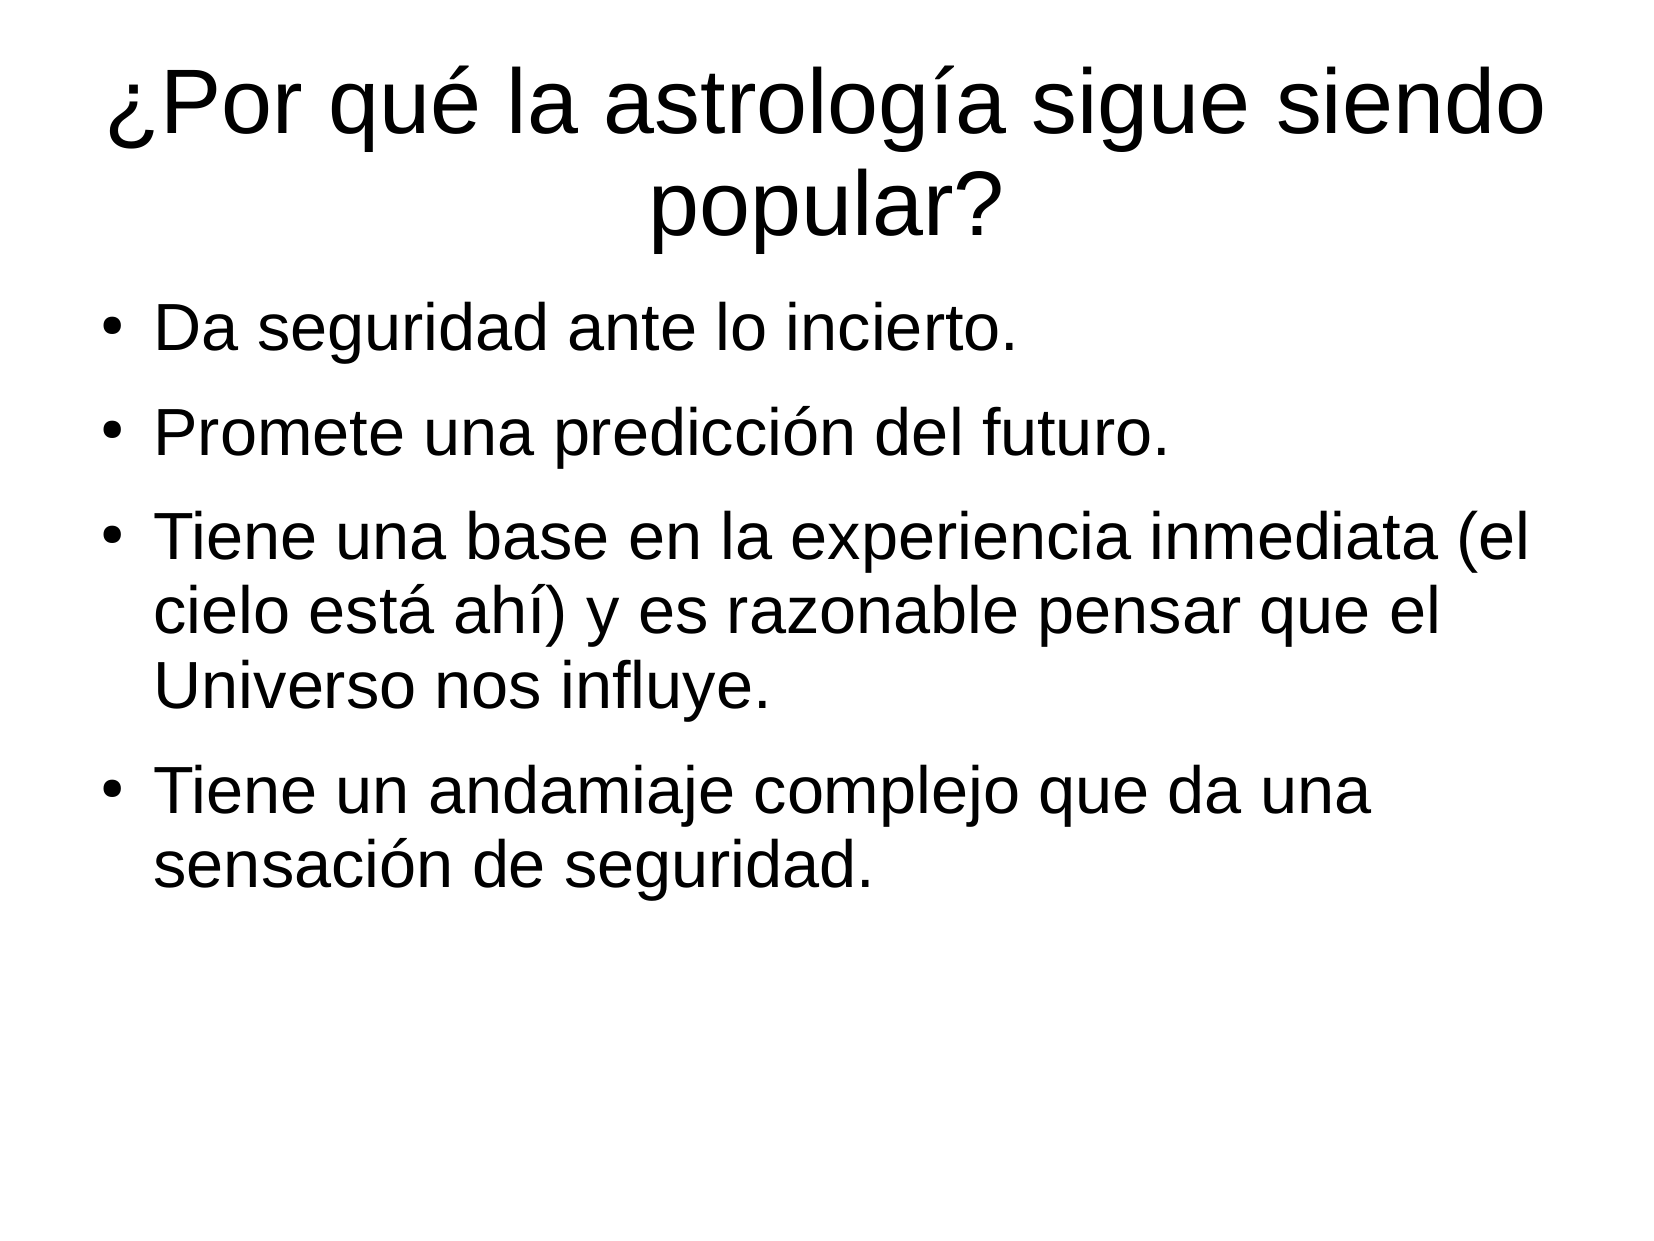

# ¿Por qué la astrología sigue siendo popular?
Da seguridad ante lo incierto.
Promete una predicción del futuro.
Tiene una base en la experiencia inmediata (el cielo está ahí) y es razonable pensar que el Universo nos influye.
Tiene un andamiaje complejo que da una sensación de seguridad.